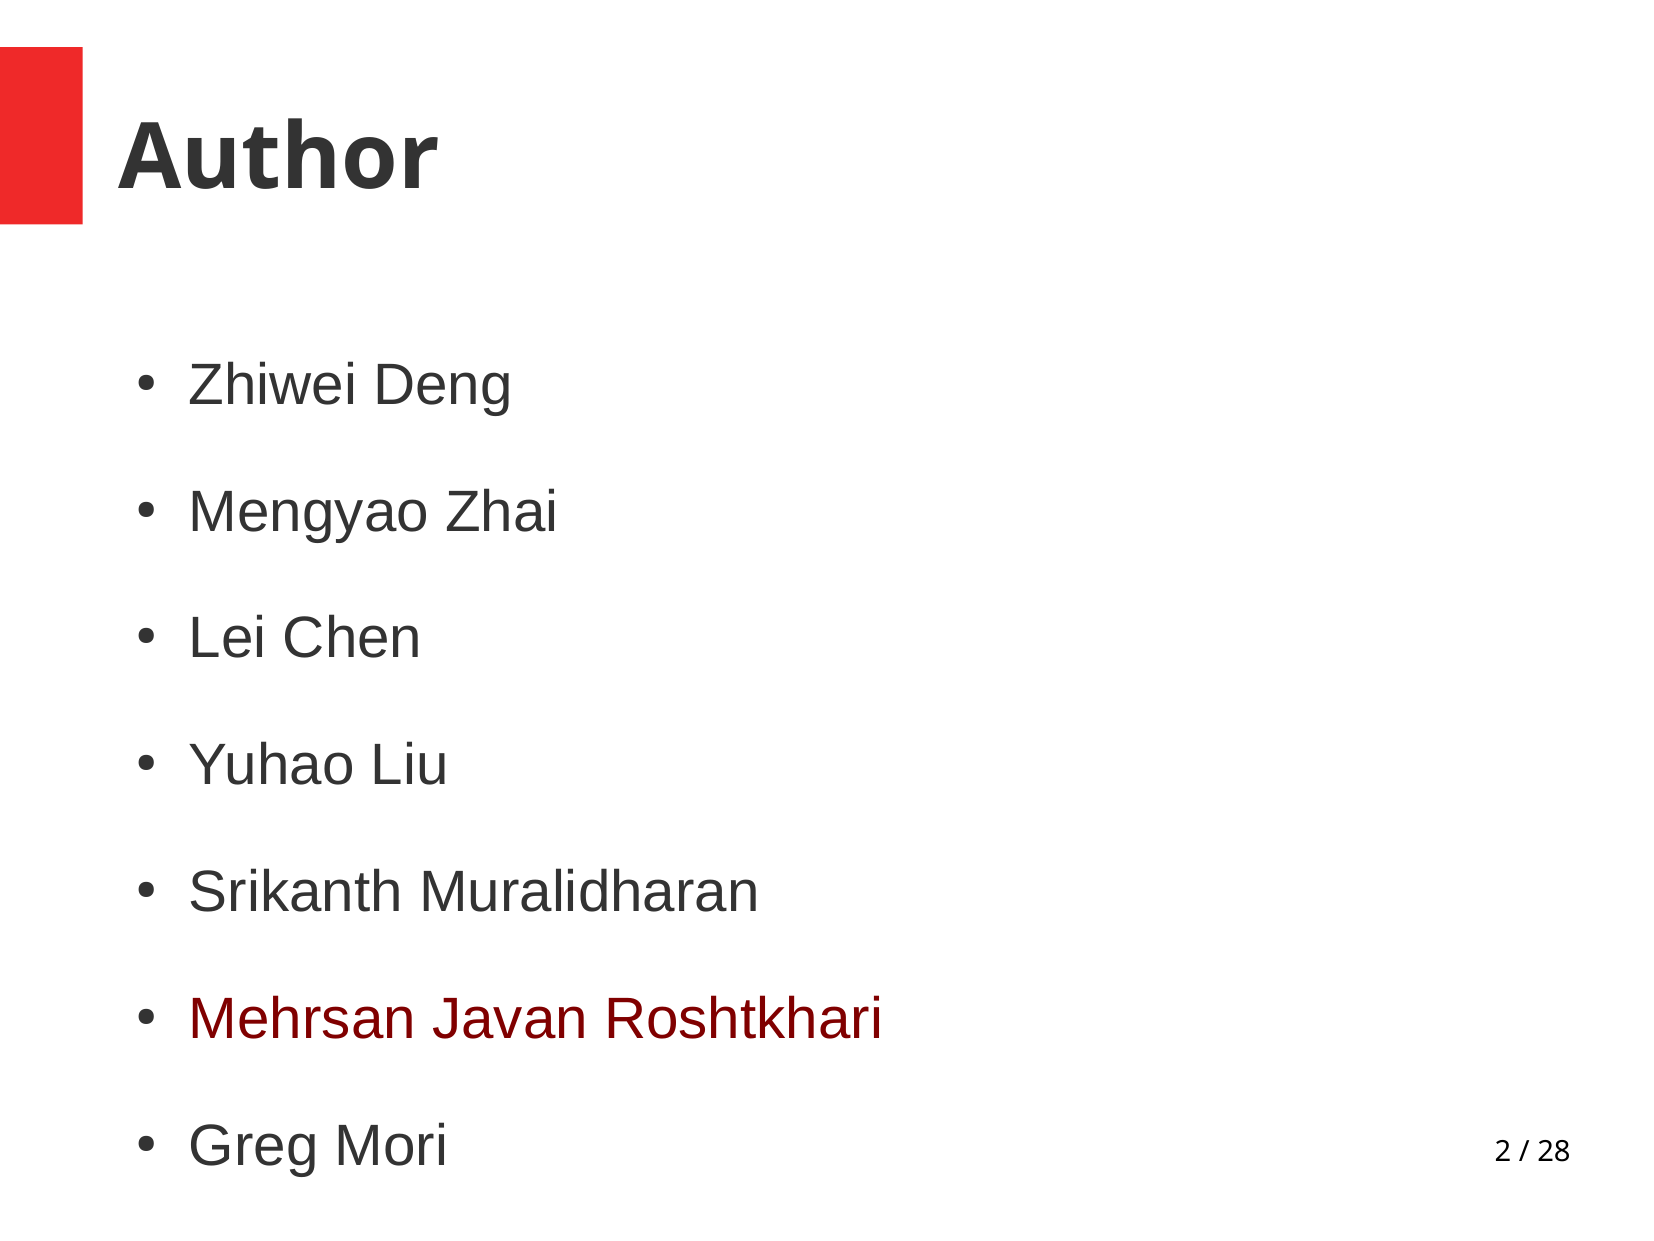

# Author
Zhiwei Deng
Mengyao Zhai
Lei Chen
Yuhao Liu
Srikanth Muralidharan
Mehrsan Javan Roshtkhari
Greg Mori
2